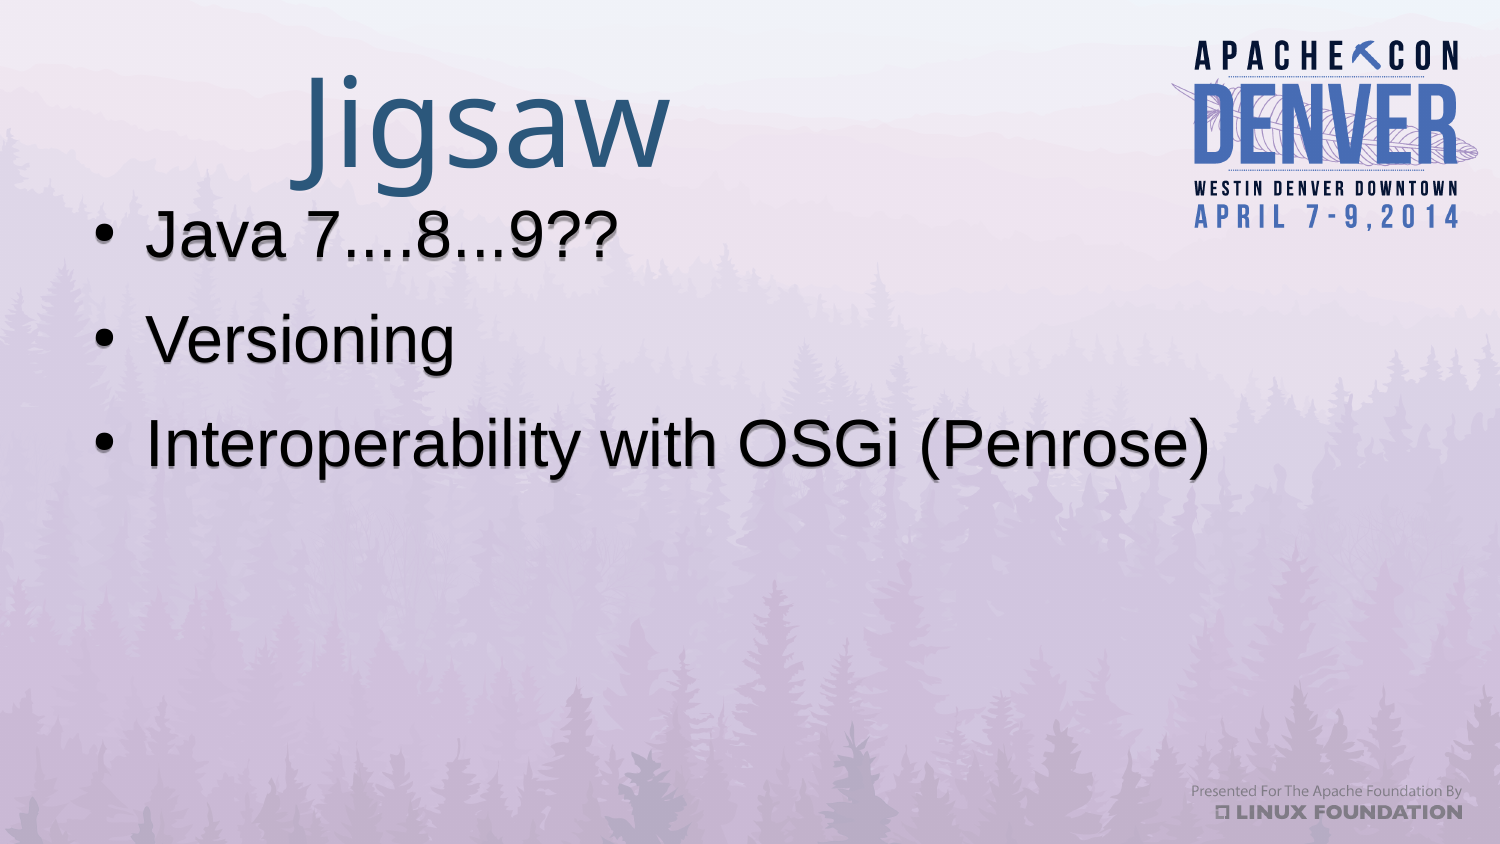

Jigsaw
# Java 7....8...9??
Versioning
Interoperability with OSGi (Penrose)